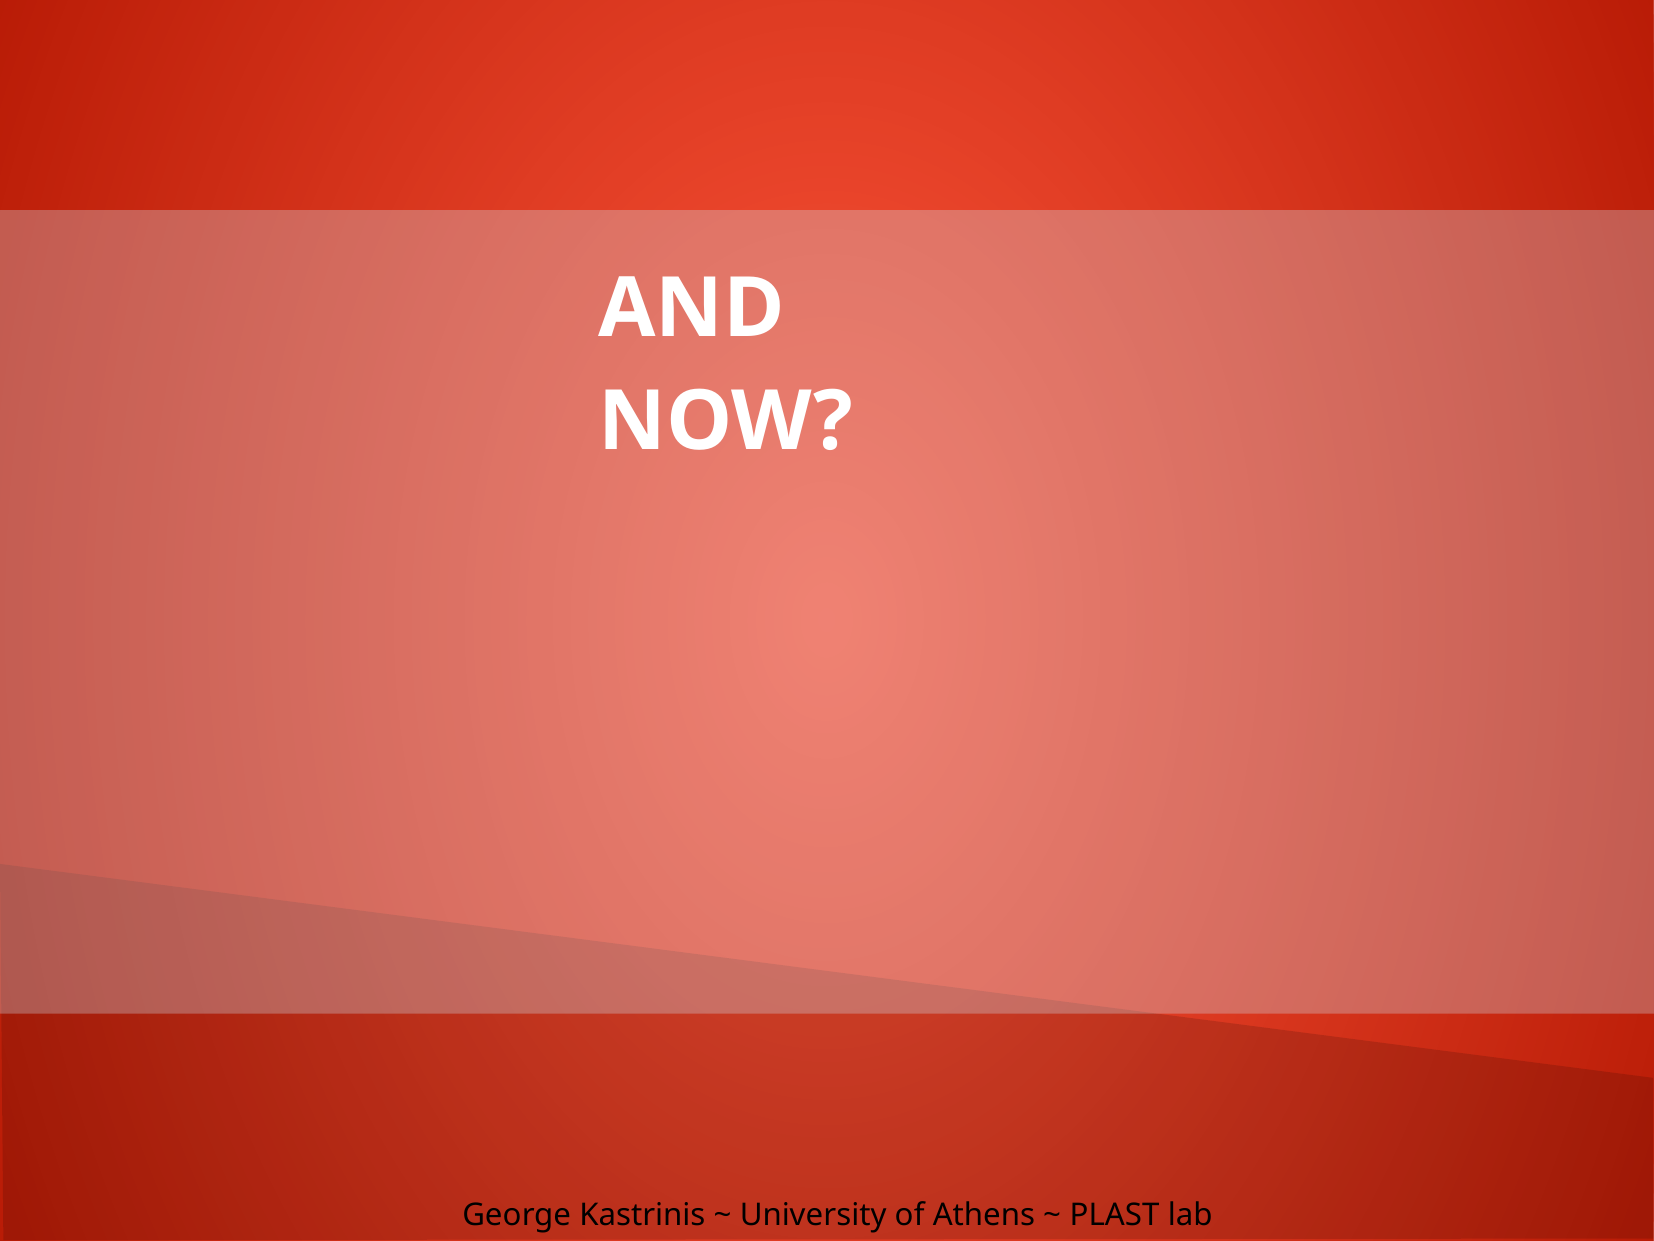

AND NOW?
George Kastrinis ~ University of Athens ~ PLAST lab